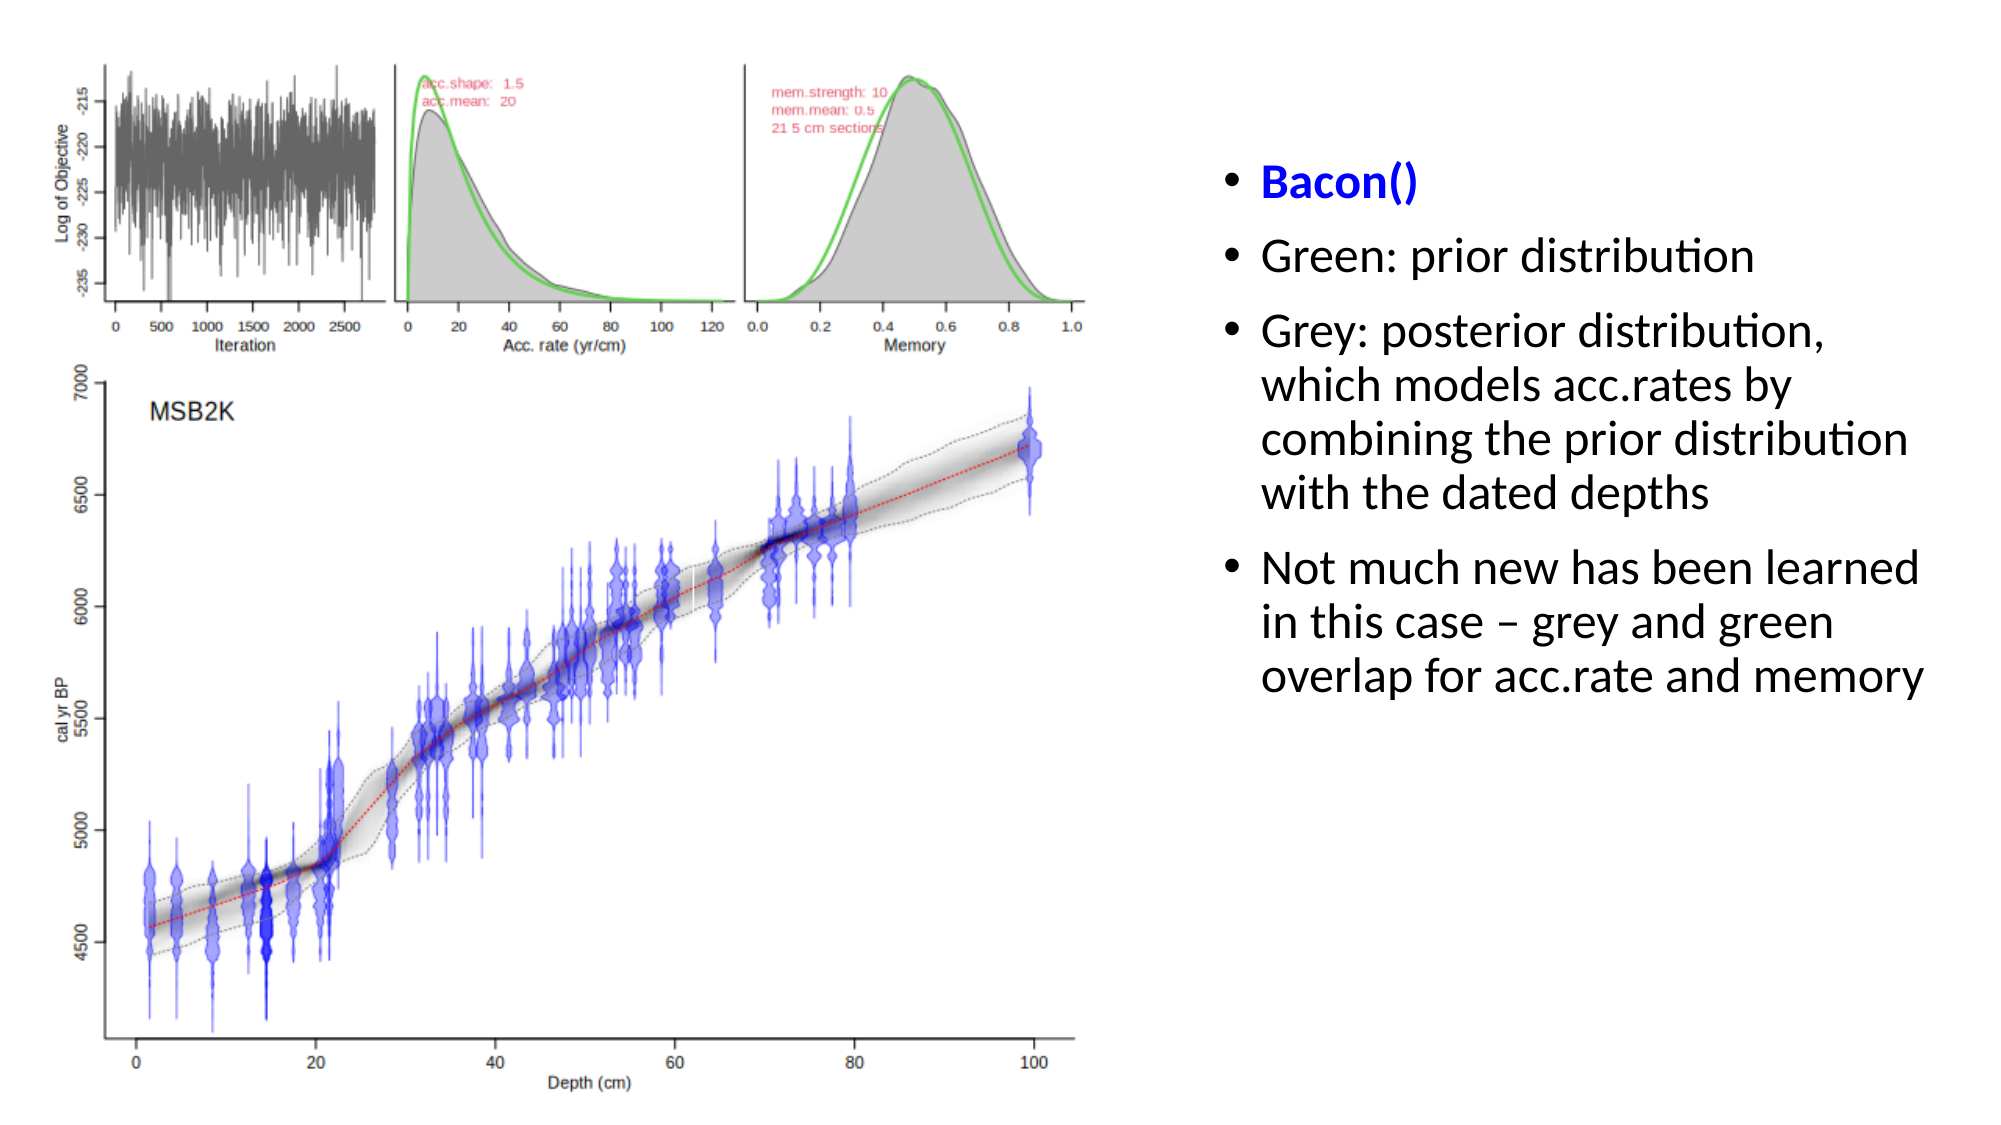

Bacon()
Green: prior distribution
Grey: posterior distribution, which models acc.rates by combining the prior distribution with the dated depths
Not much new has been learned in this case – grey and green overlap for acc.rate and memory